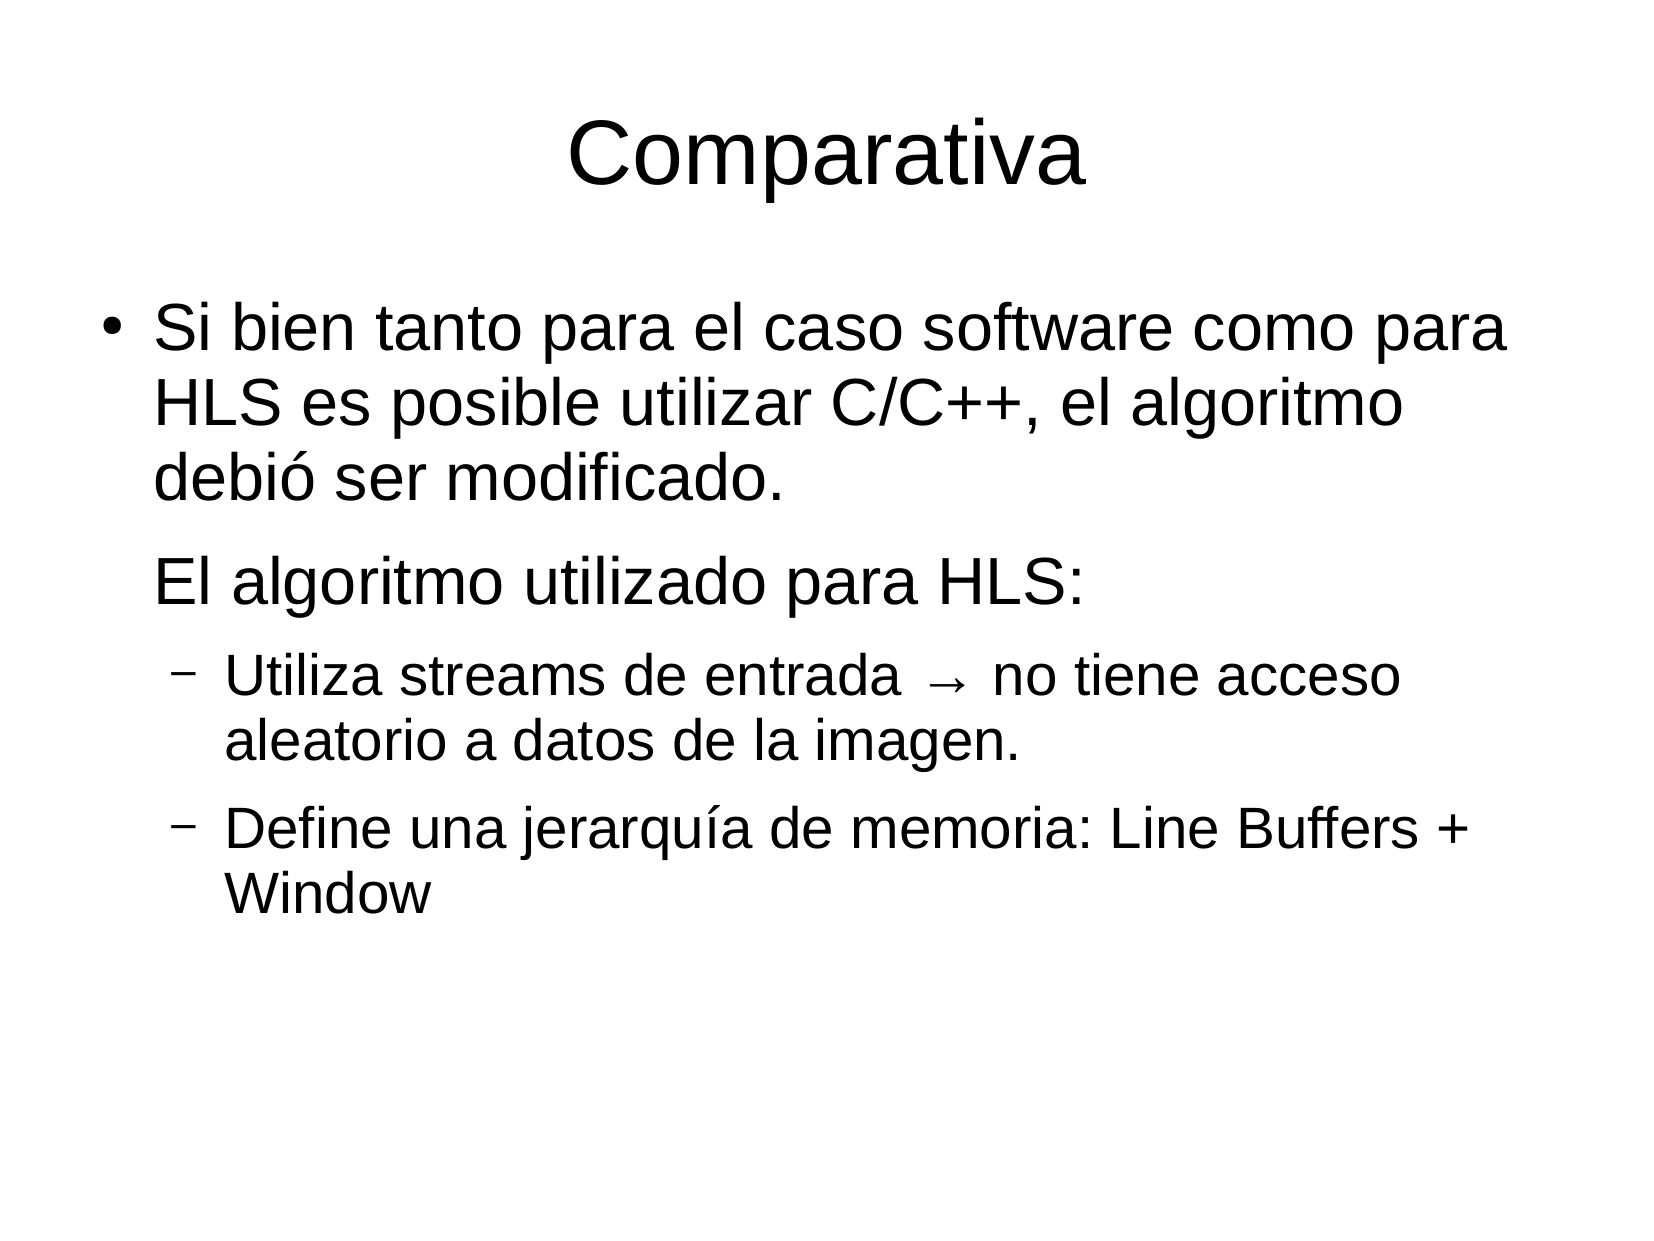

# Comparativa
Si bien tanto para el caso software como para HLS es posible utilizar C/C++, el algoritmo debió ser modificado.
El algoritmo utilizado para HLS:
Utiliza streams de entrada → no tiene acceso aleatorio a datos de la imagen.
Define una jerarquía de memoria: Line Buffers + Window